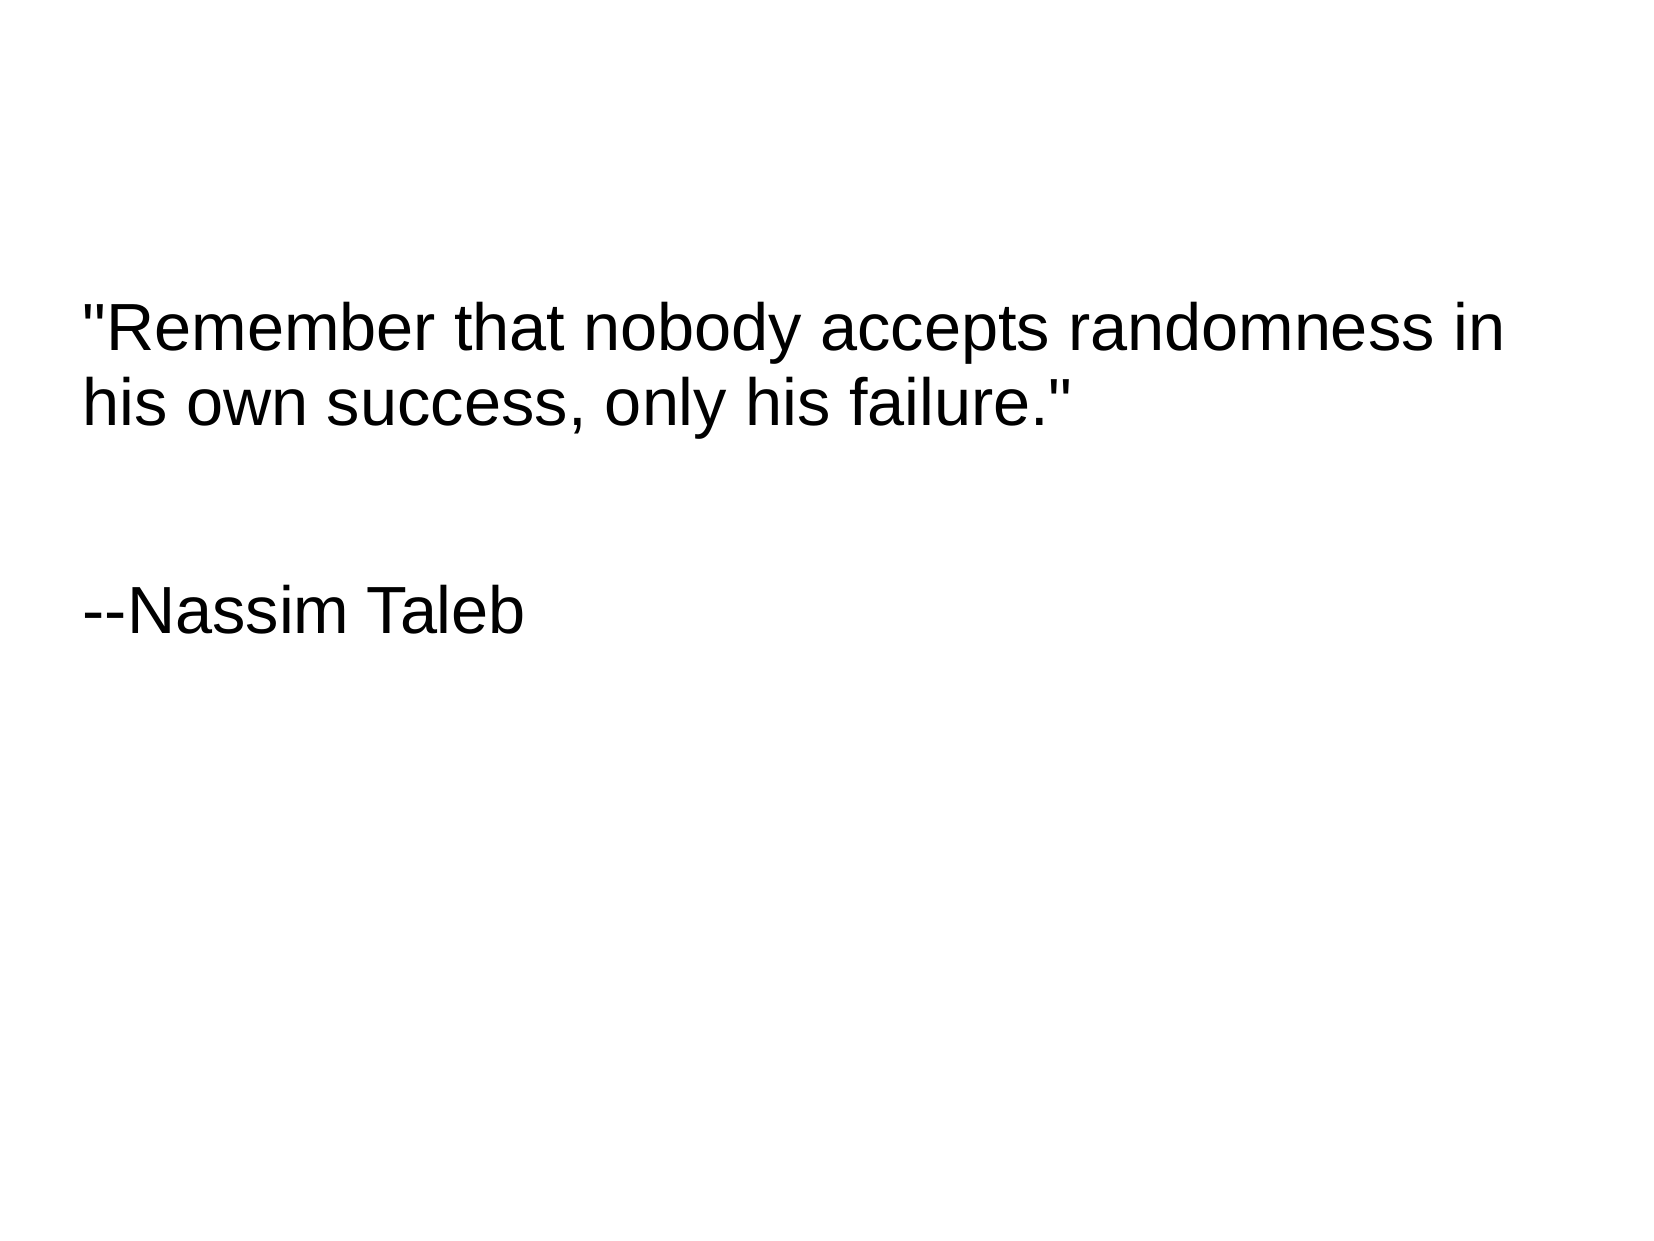

#
"Remember that nobody accepts randomness in his own success, only his failure."
--Nassim Taleb